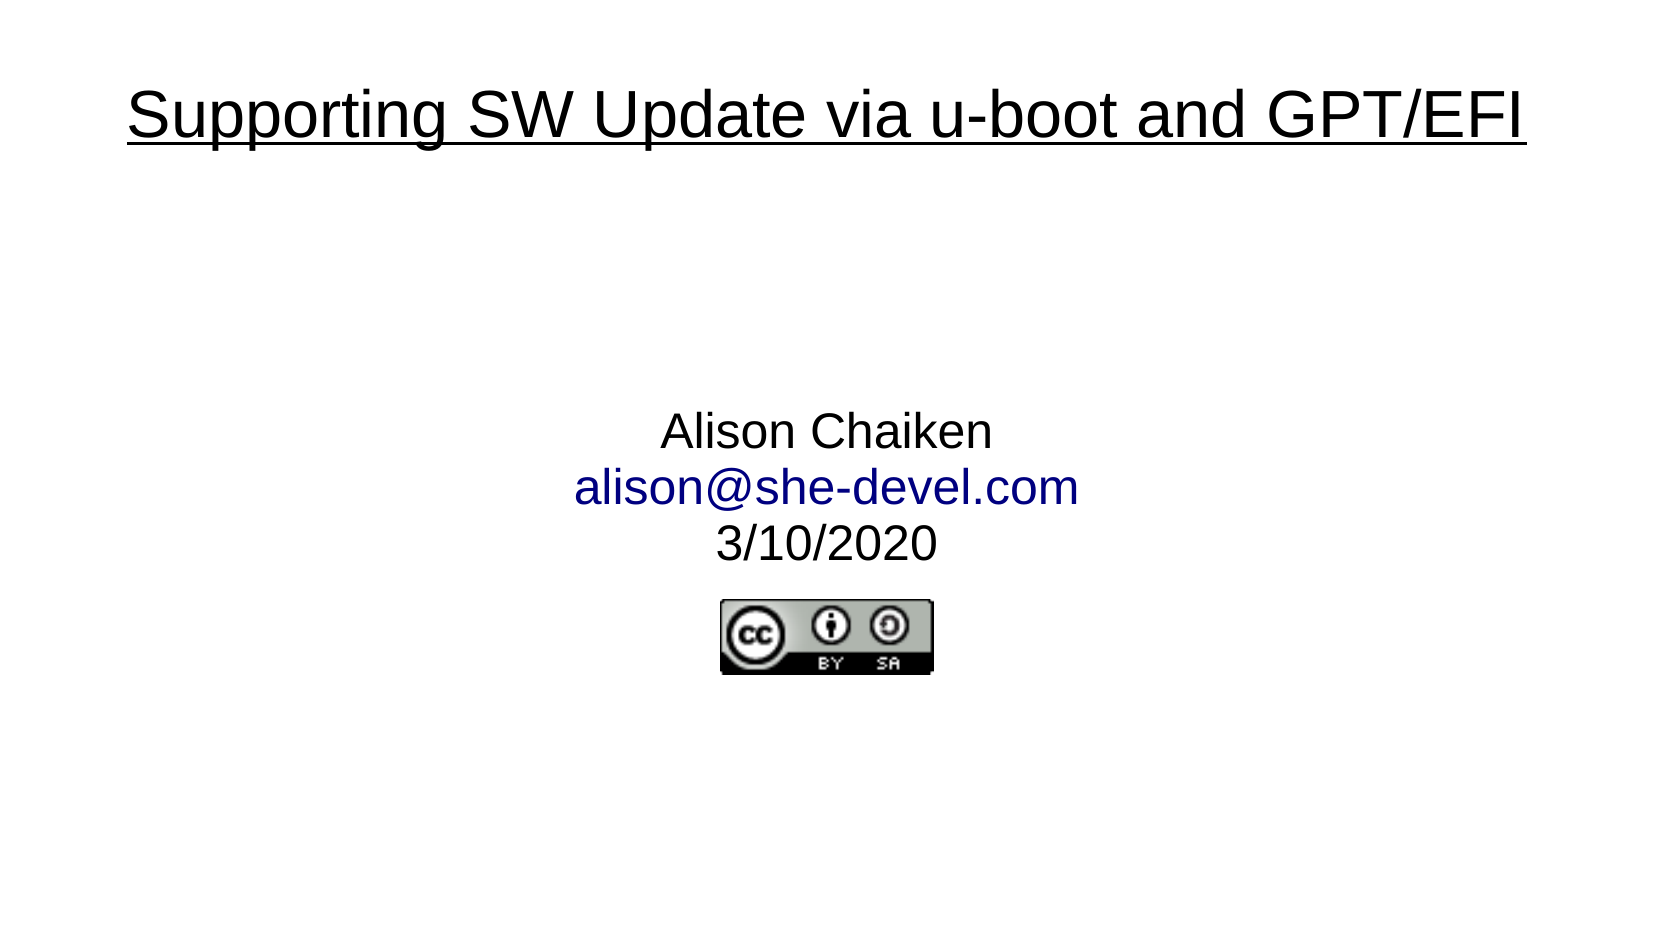

# Supporting SW Update via u-boot and GPT/EFI
Alison Chaiken
alison@she-devel.com
3/10/2020